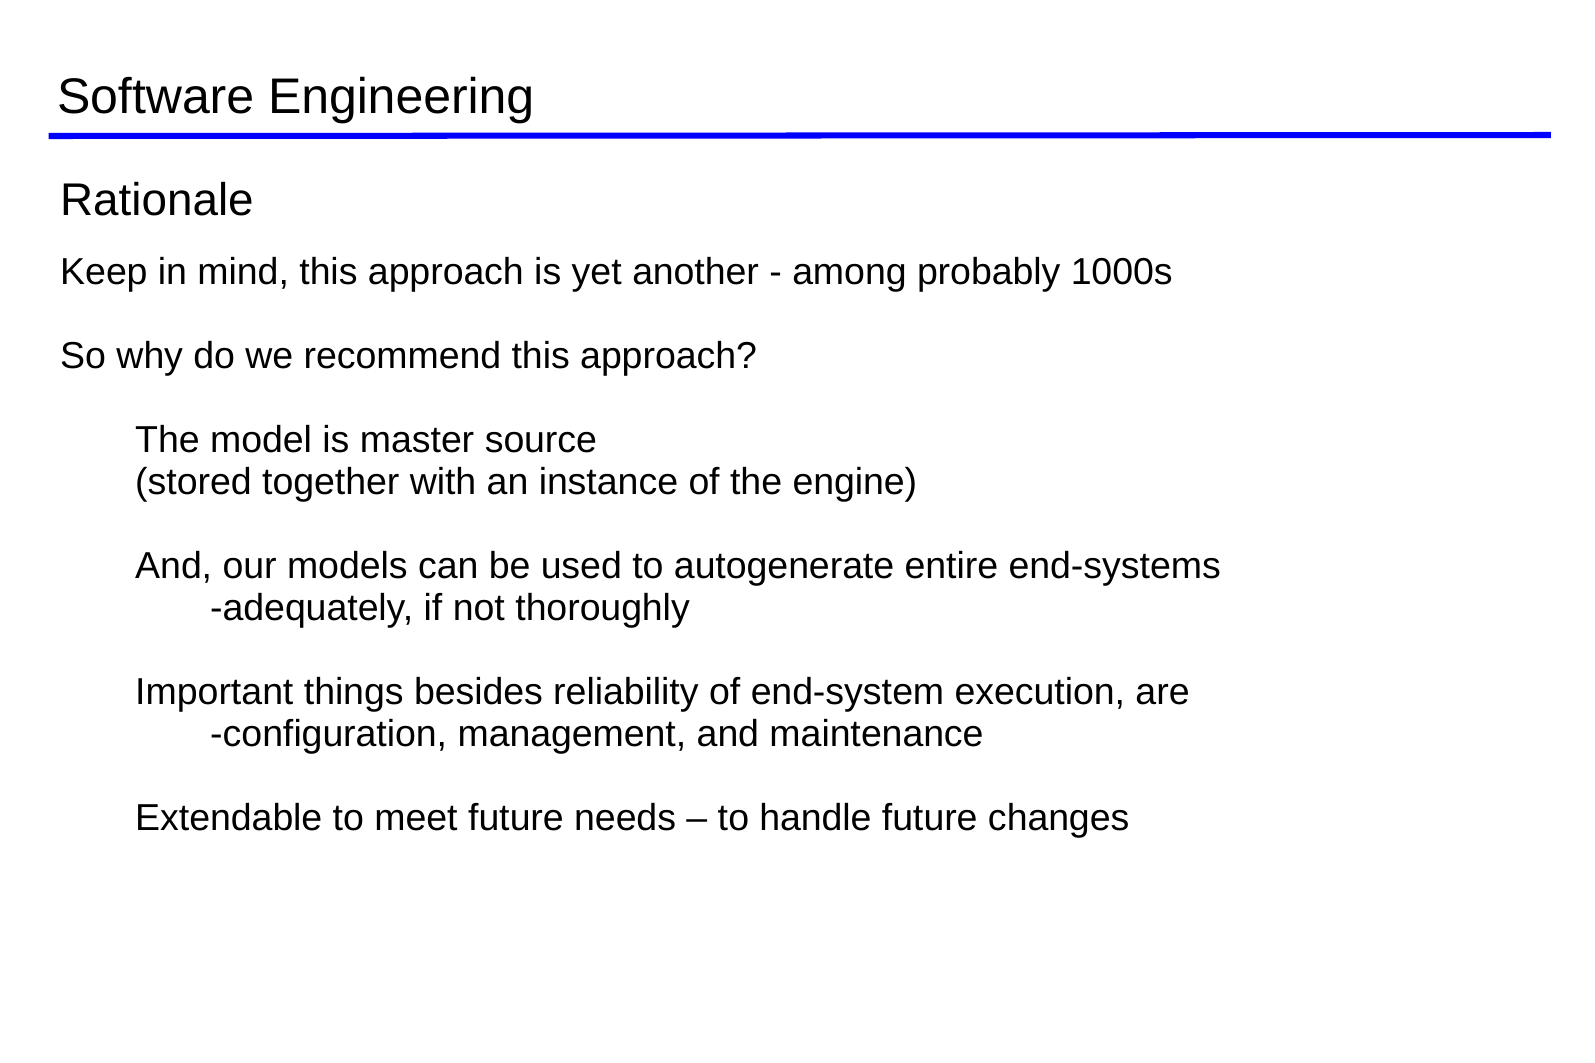

Software Engineering
Rationale
Keep in mind, this approach is yet another - among probably 1000s
So why do we recommend this approach?
	The model is master source
	(stored together with an instance of the engine)
	And, our models can be used to autogenerate entire end-systems
		-adequately, if not thoroughly
	Important things besides reliability of end-system execution, are
		-configuration, management, and maintenance
	Extendable to meet future needs – to handle future changes